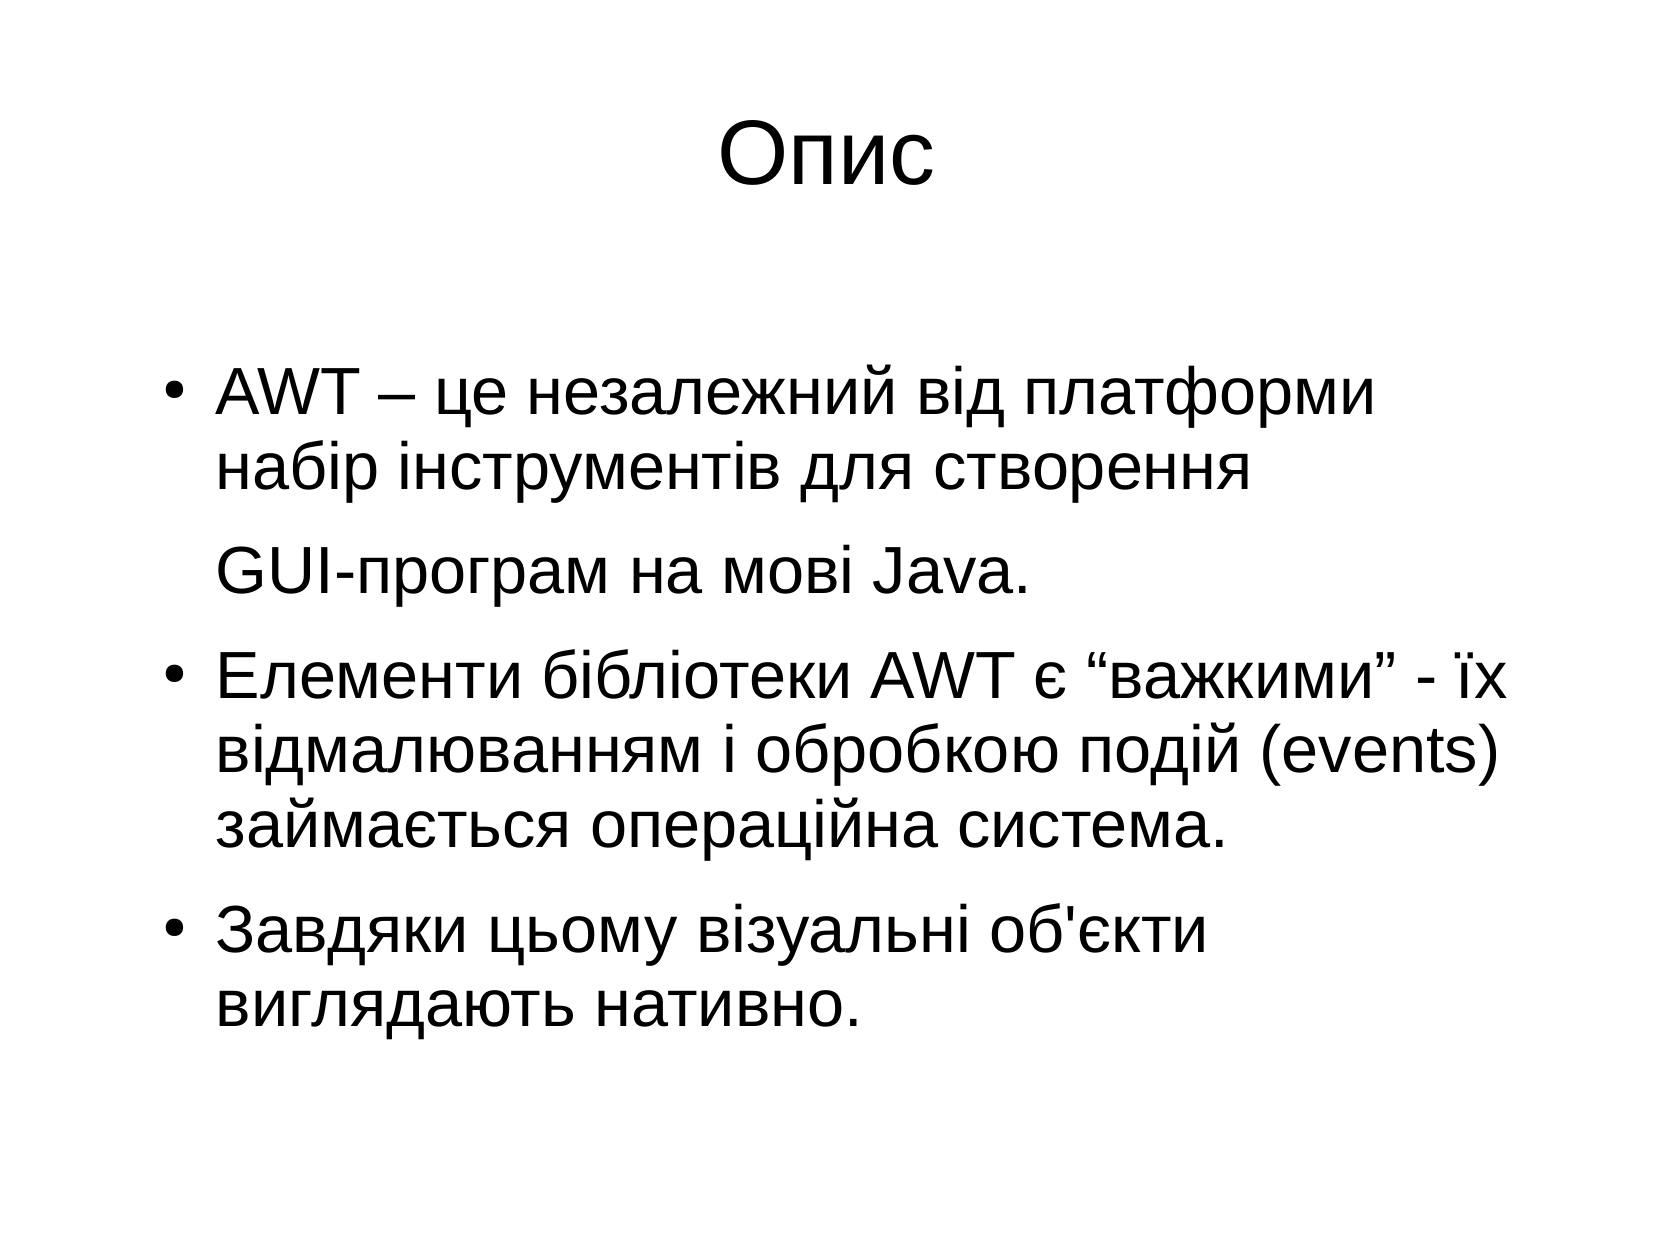

# Опис
AWT – це незалежний від платформи набір інструментів для створення
GUI-програм на мові Java.
Елементи бібліотеки AWT є “важкими” - їх відмалюванням і обробкою подій (events) займається операційна система.
Завдяки цьому візуальні об'єкти виглядають нативно.